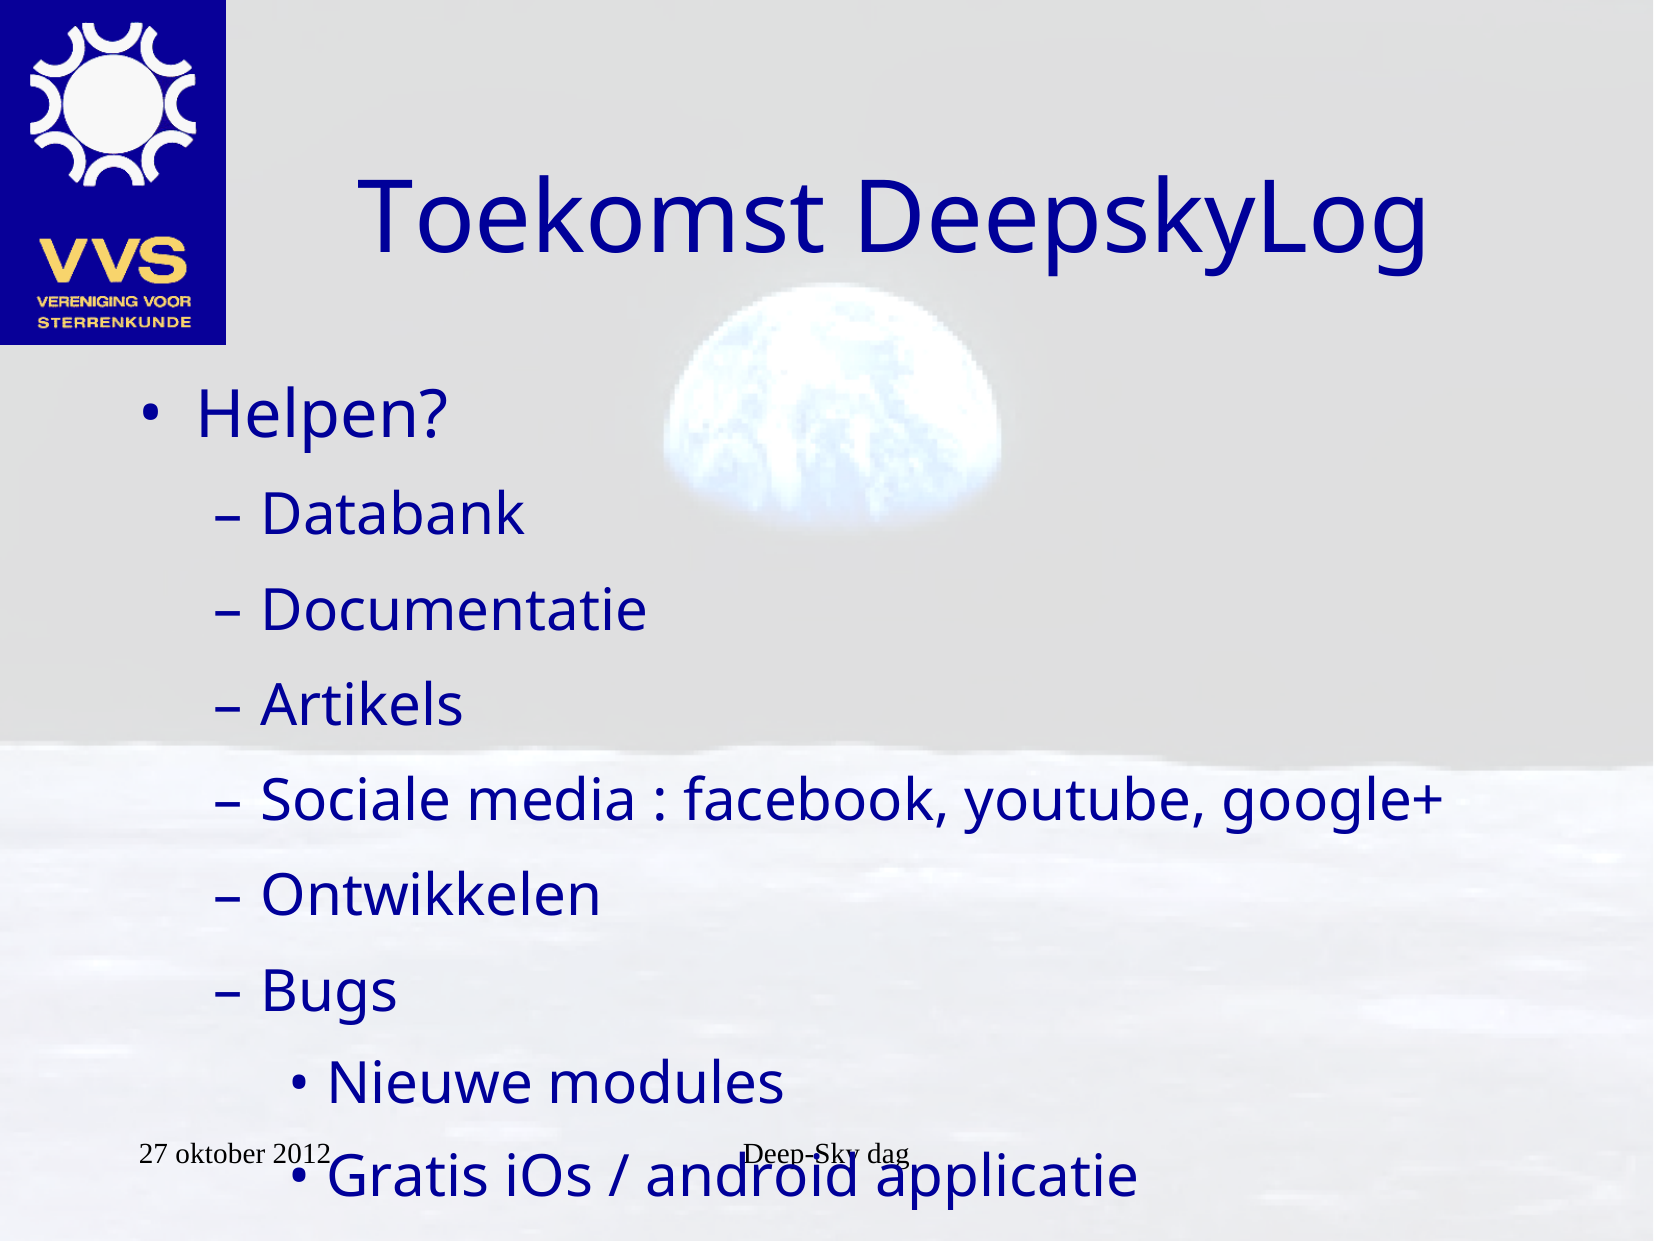

# Toekomst DeepskyLog
Helpen?
Databank
Documentatie
Artikels
Sociale media : facebook, youtube, google+
Ontwikkelen
Bugs
Nieuwe modules
Gratis iOs / android applicatie
27 oktober 2012
Deep-Sky dag